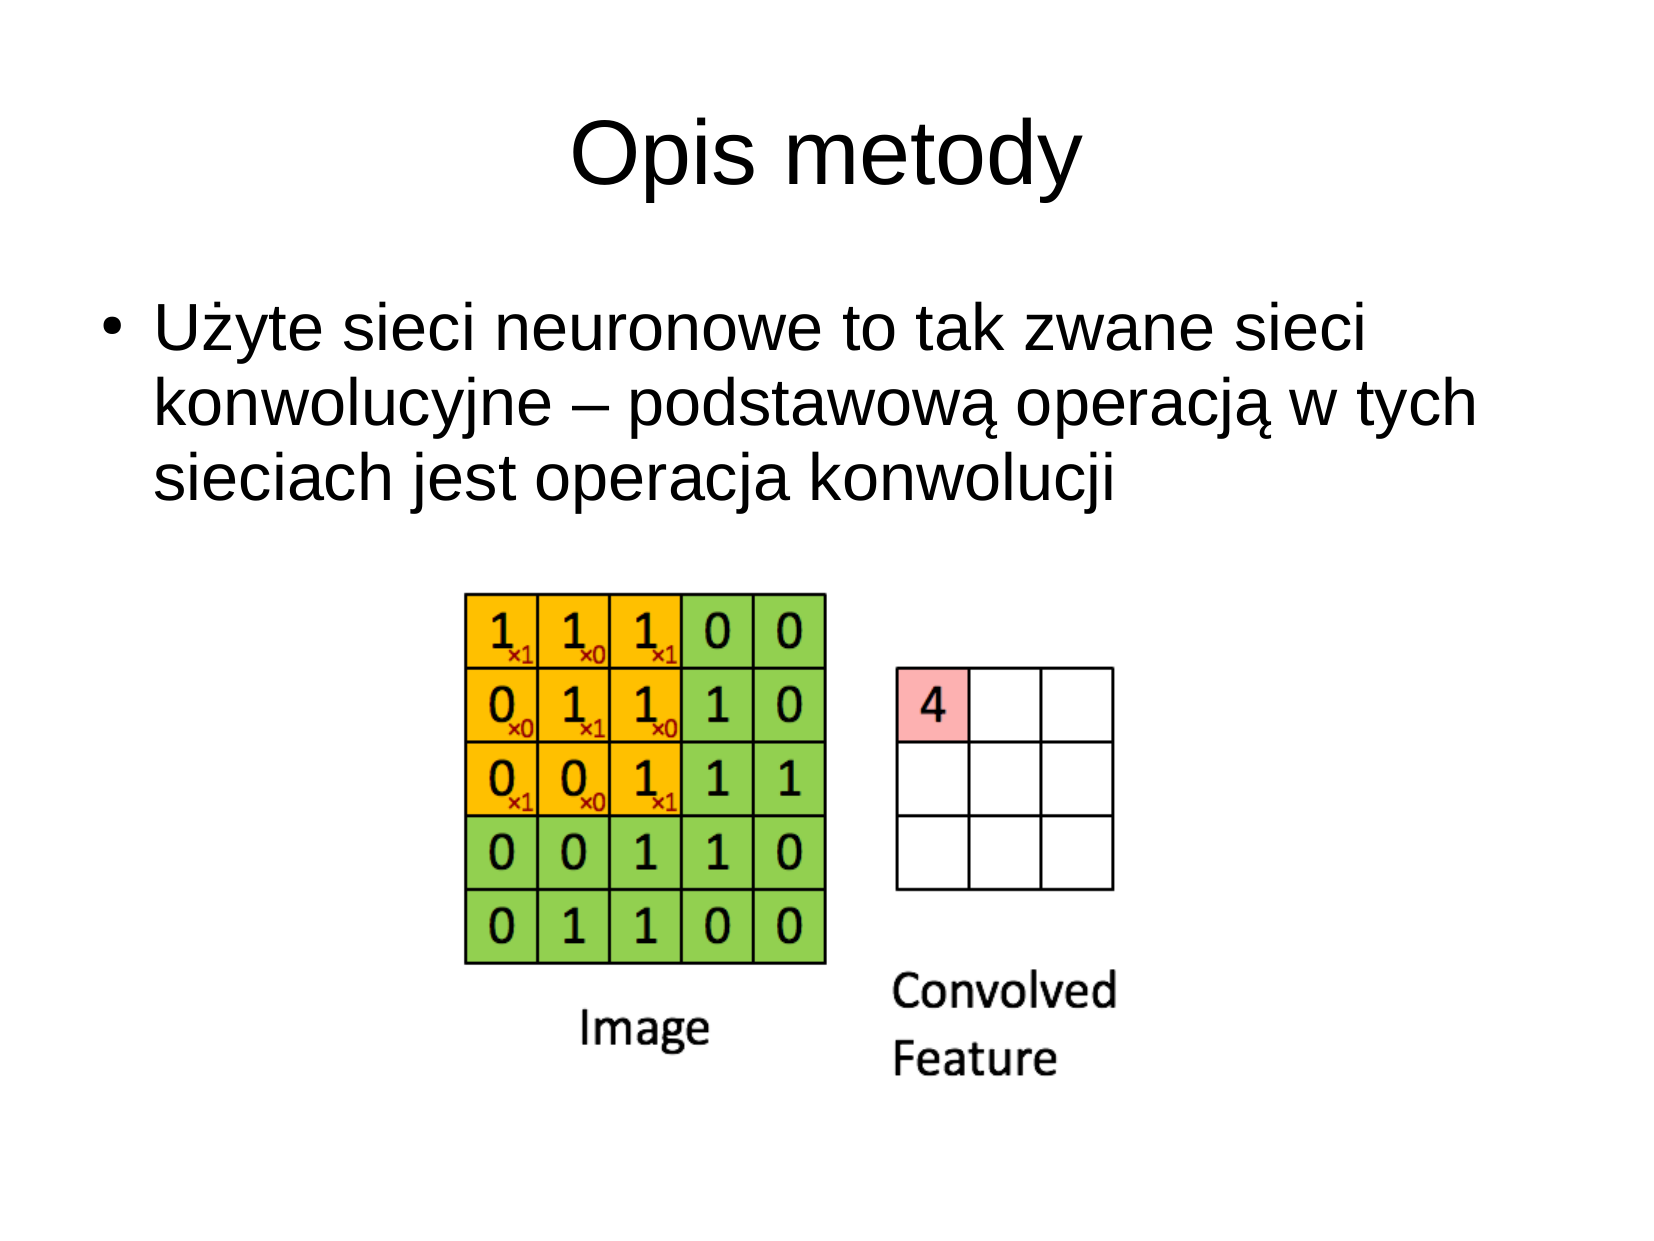

# Opis metody
Użyte sieci neuronowe to tak zwane sieci konwolucyjne – podstawową operacją w tych sieciach jest operacja konwolucji